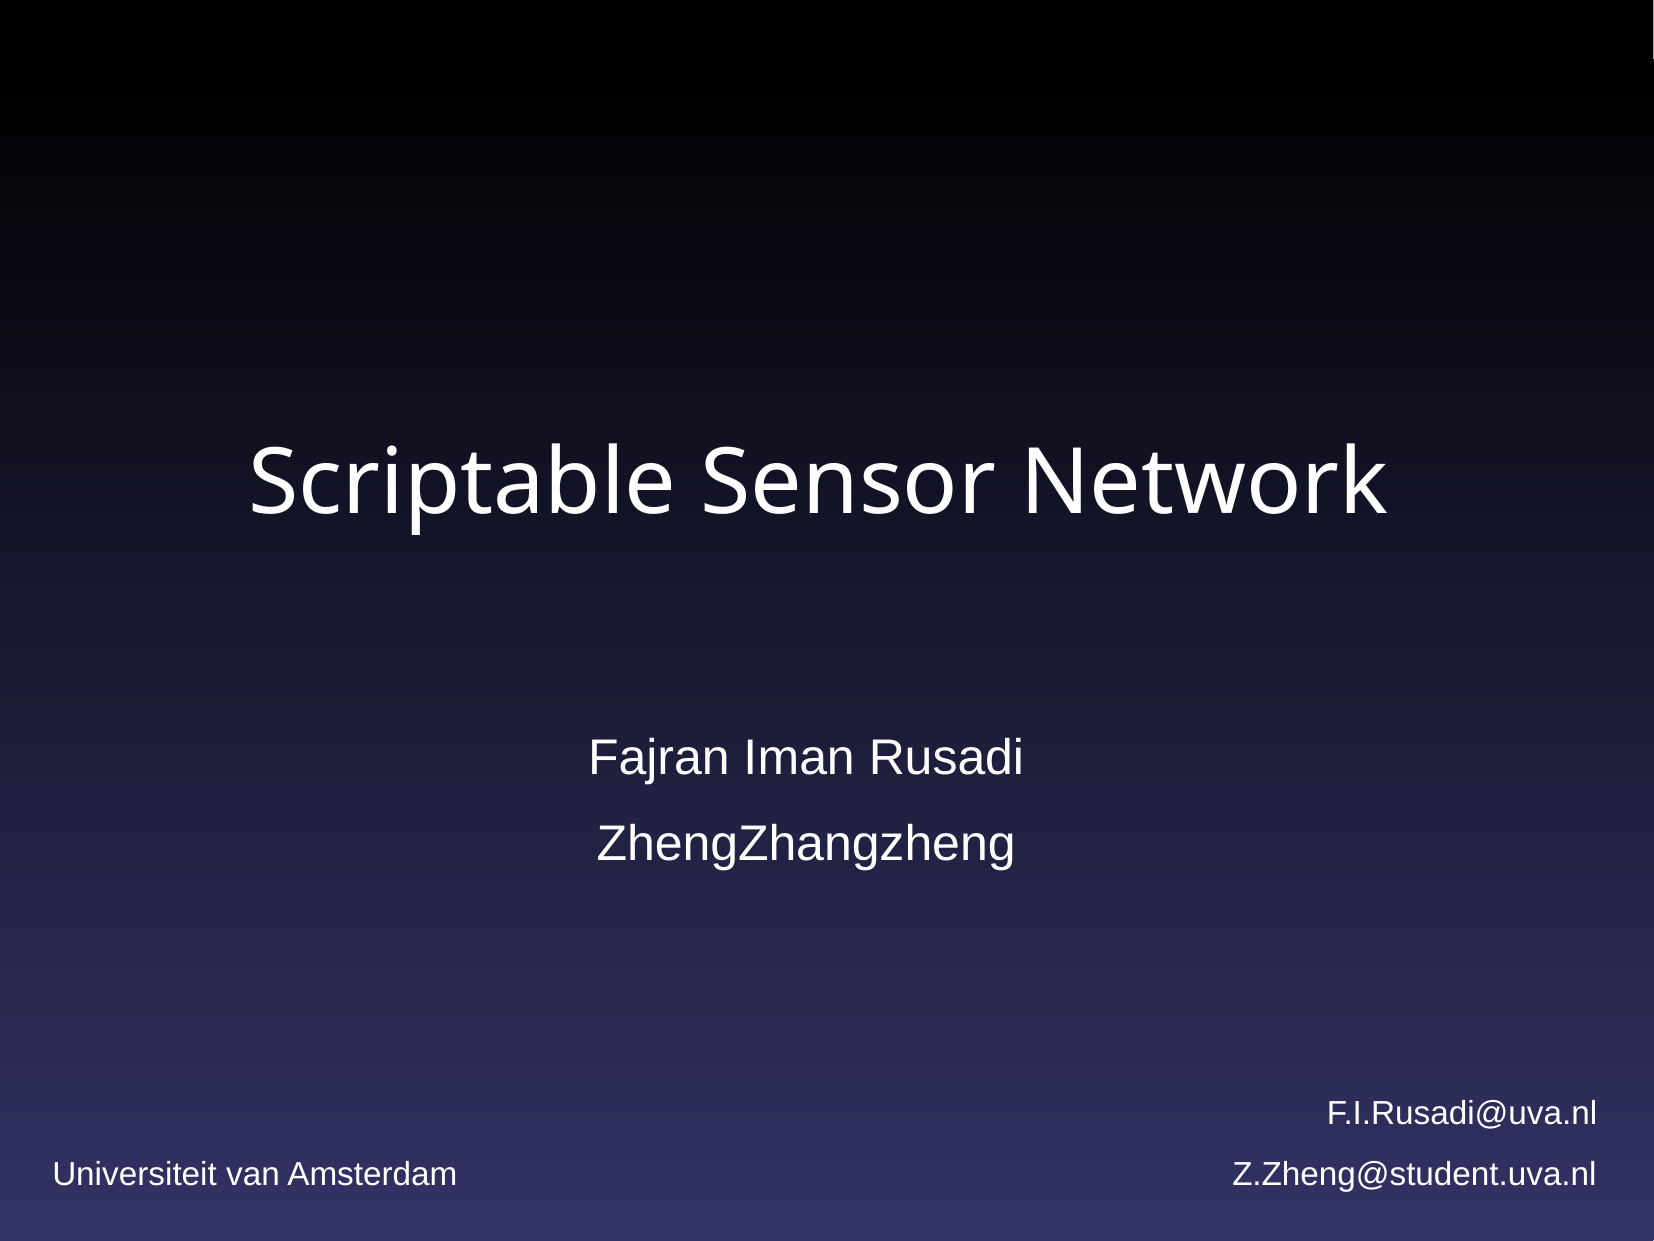

# Scriptable Sensor Network
Fajran Iman Rusadi
ZhengZhangzheng
F.I.Rusadi@uva.nl
Universiteit van Amsterdam
Z.Zheng@student.uva.nl